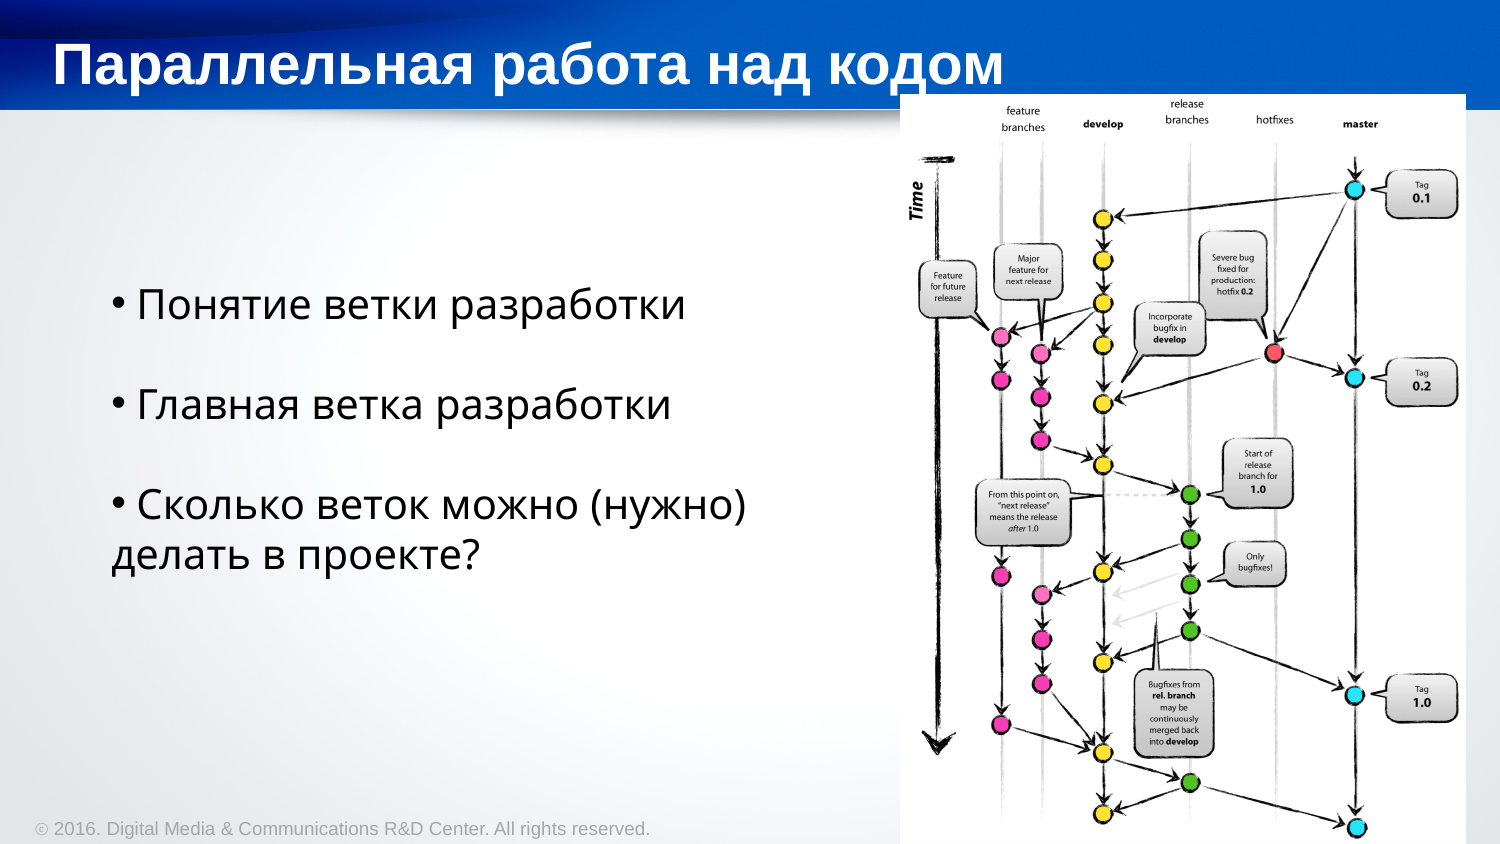

# Параллельная работа над кодом
 Понятие ветки разработки
 Главная ветка разработки
 Сколько веток можно (нужно) делать в проекте?